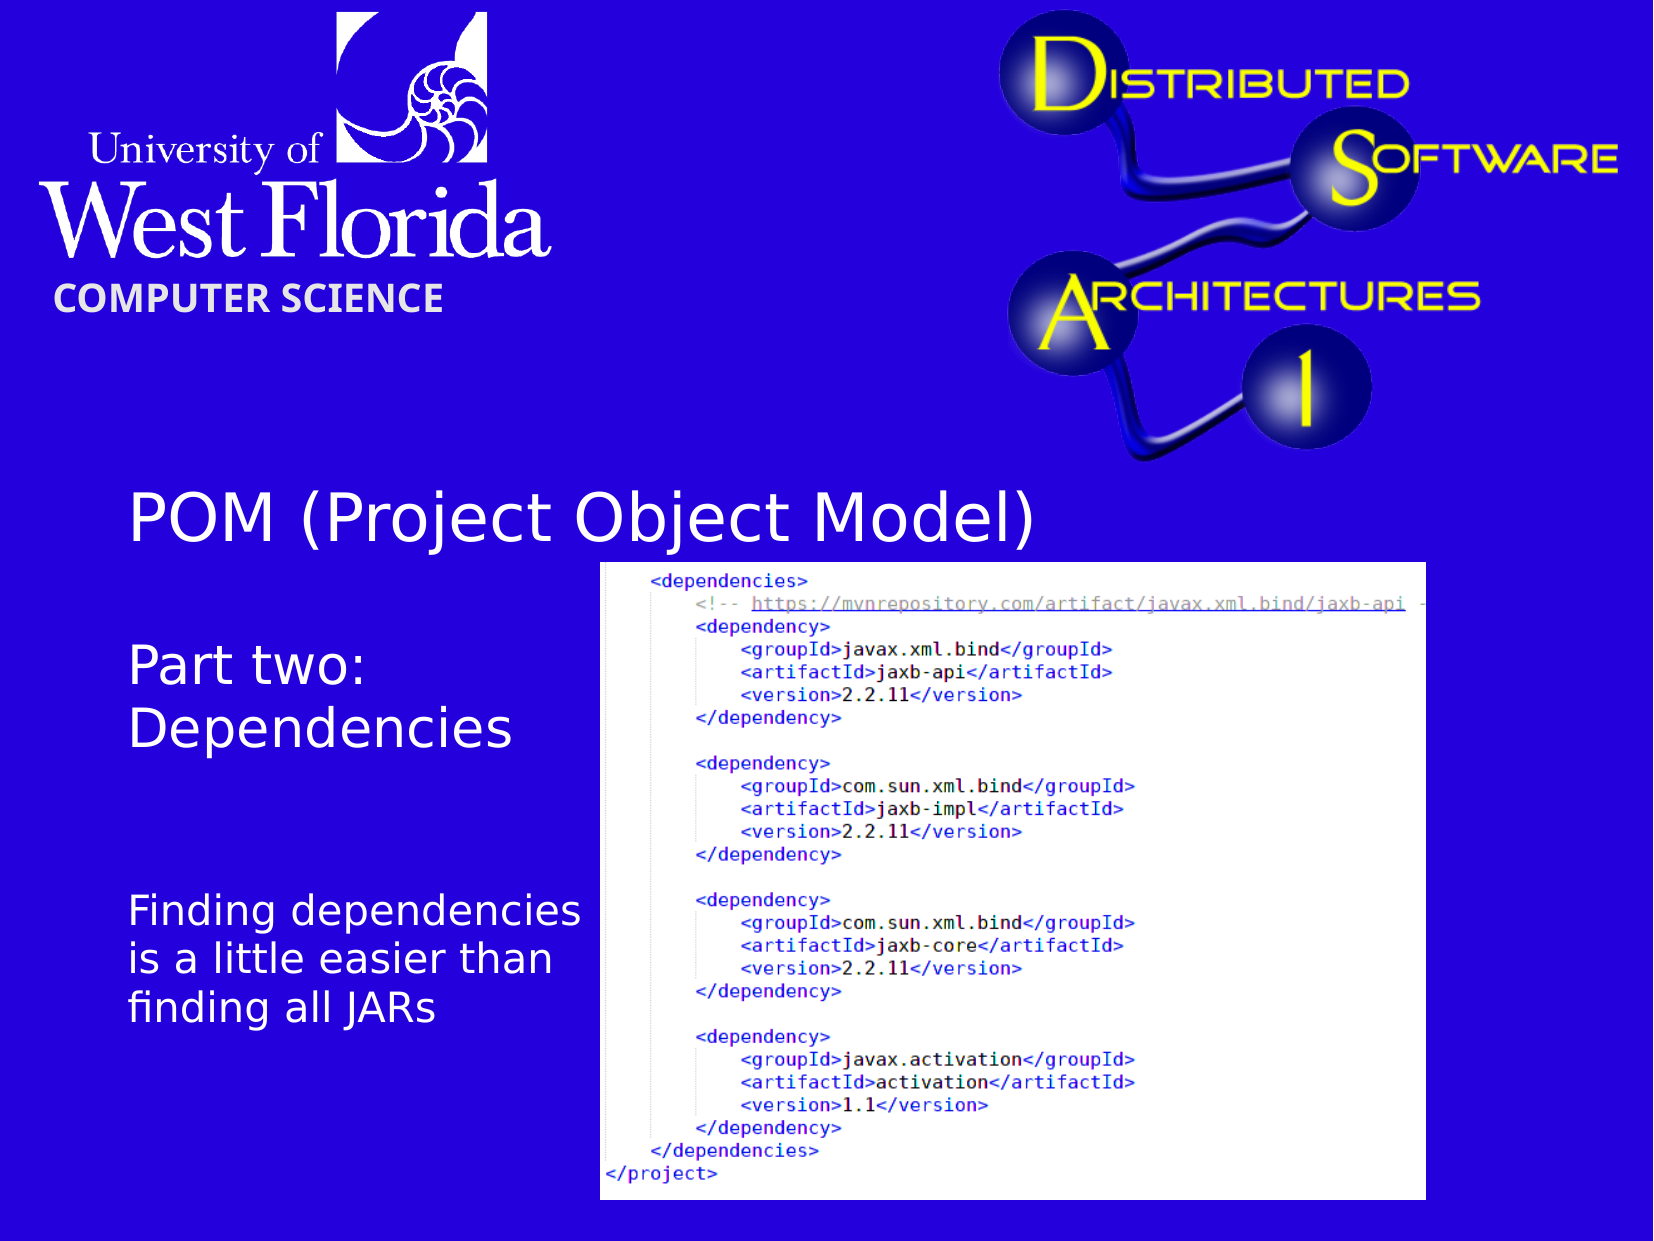

COMPUTER SCIENCE
POM (Project Object Model)
Part two:
Dependencies
Finding dependencies
is a little easier than
finding all JARs